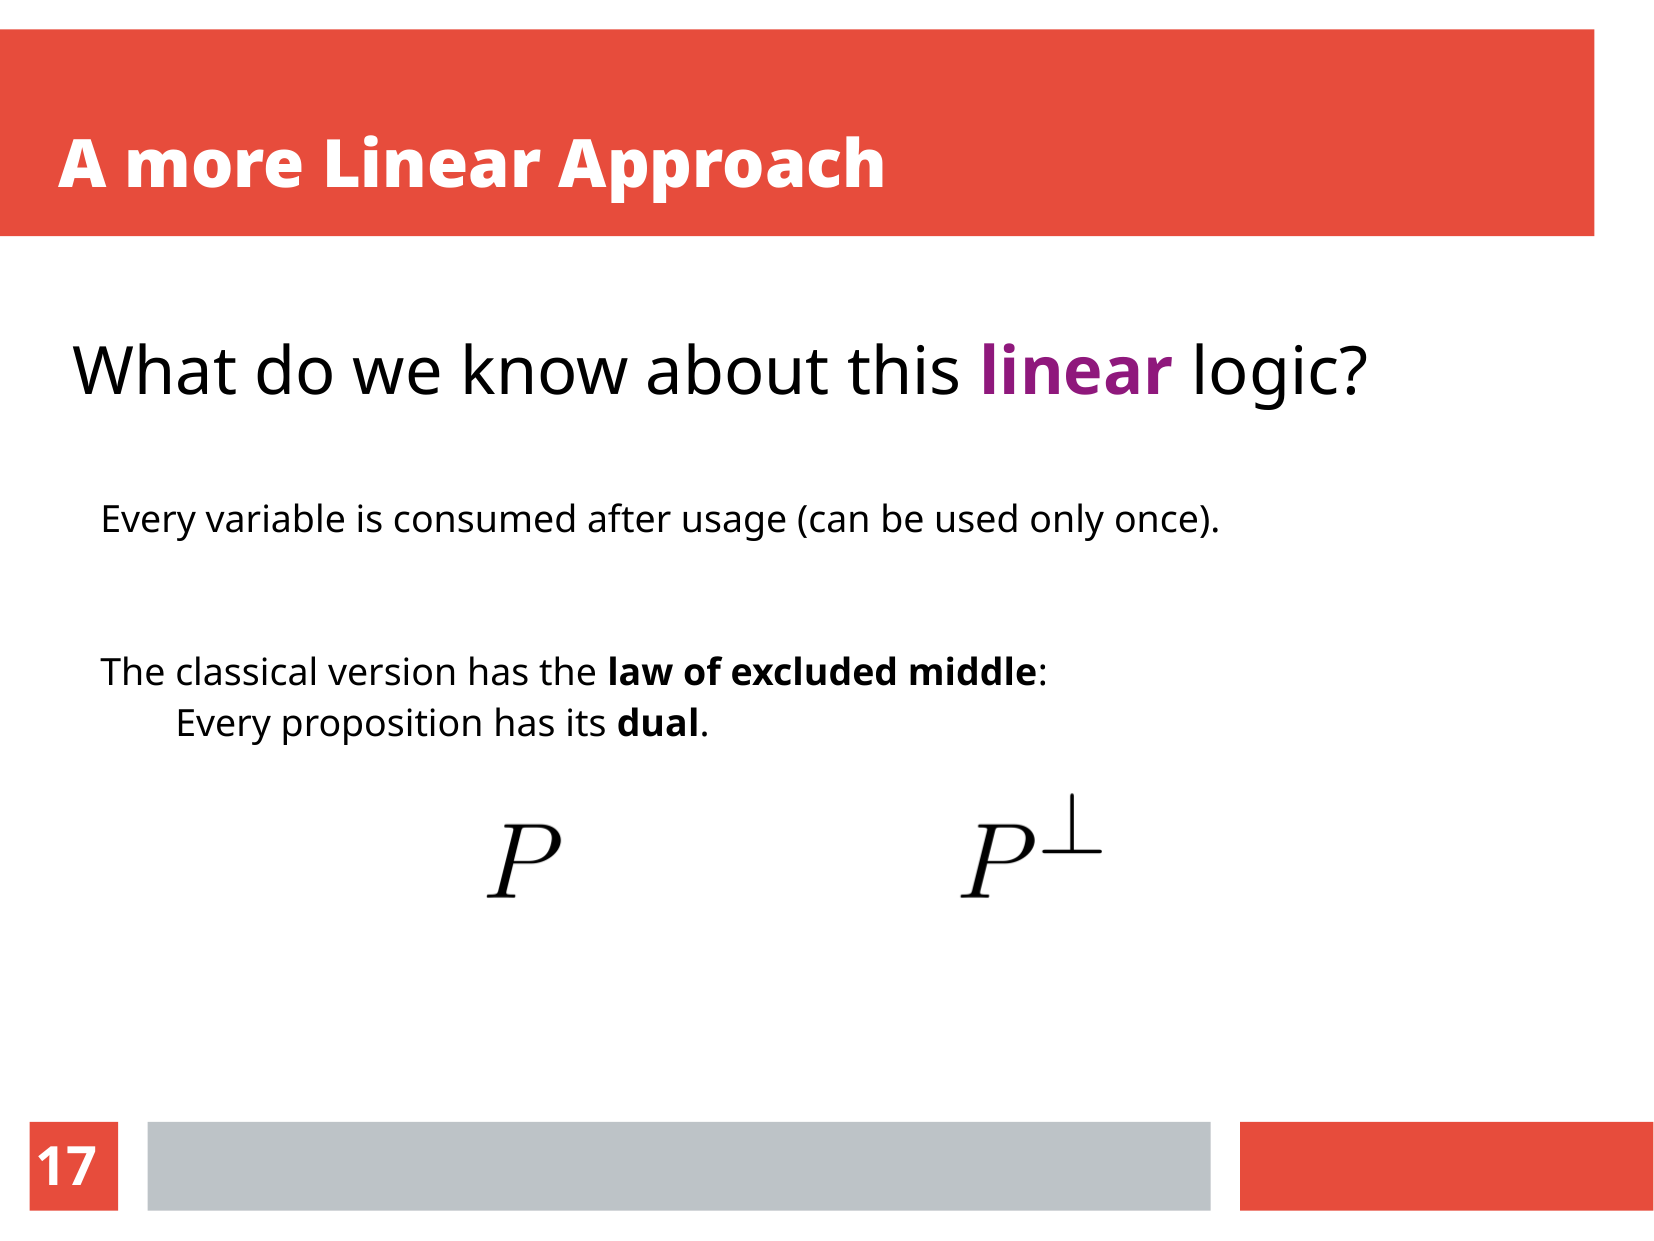

# A more Linear Approach
What do we know about this linear logic?
Every variable is consumed after usage (can be used only once).
The classical version has the law of excluded middle:
	Every proposition has its dual.
17
59